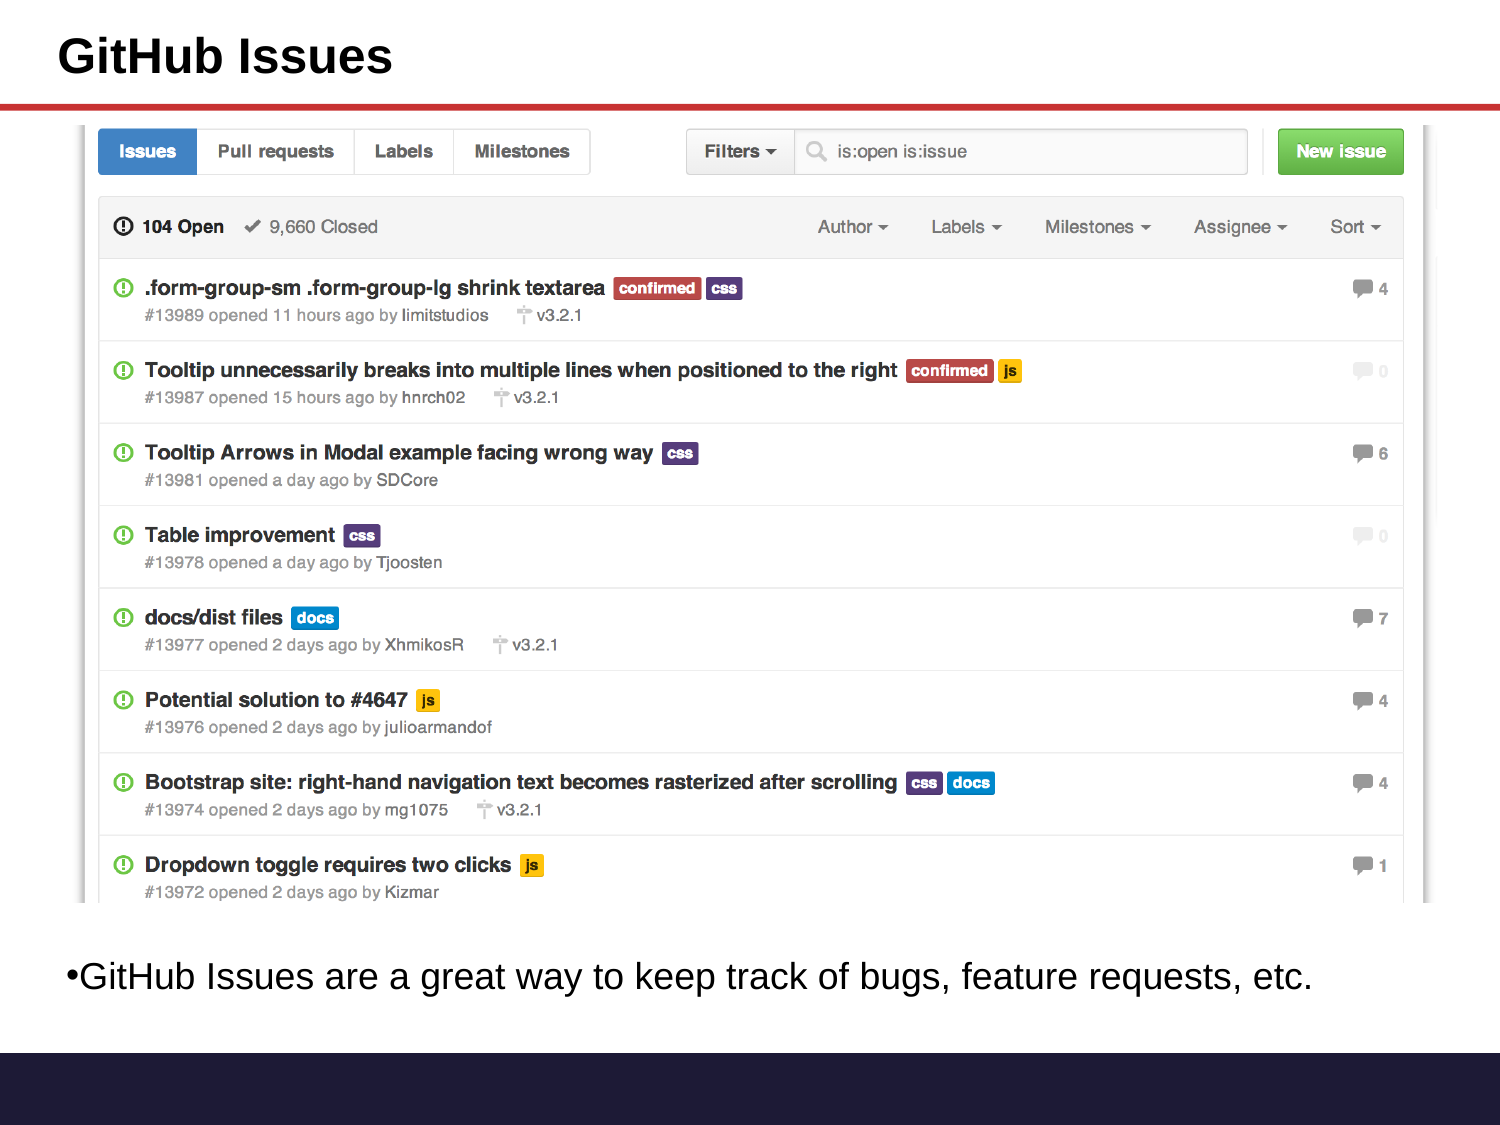

GitHub Issues
GitHub Issues are a great way to keep track of bugs, feature requests, etc.